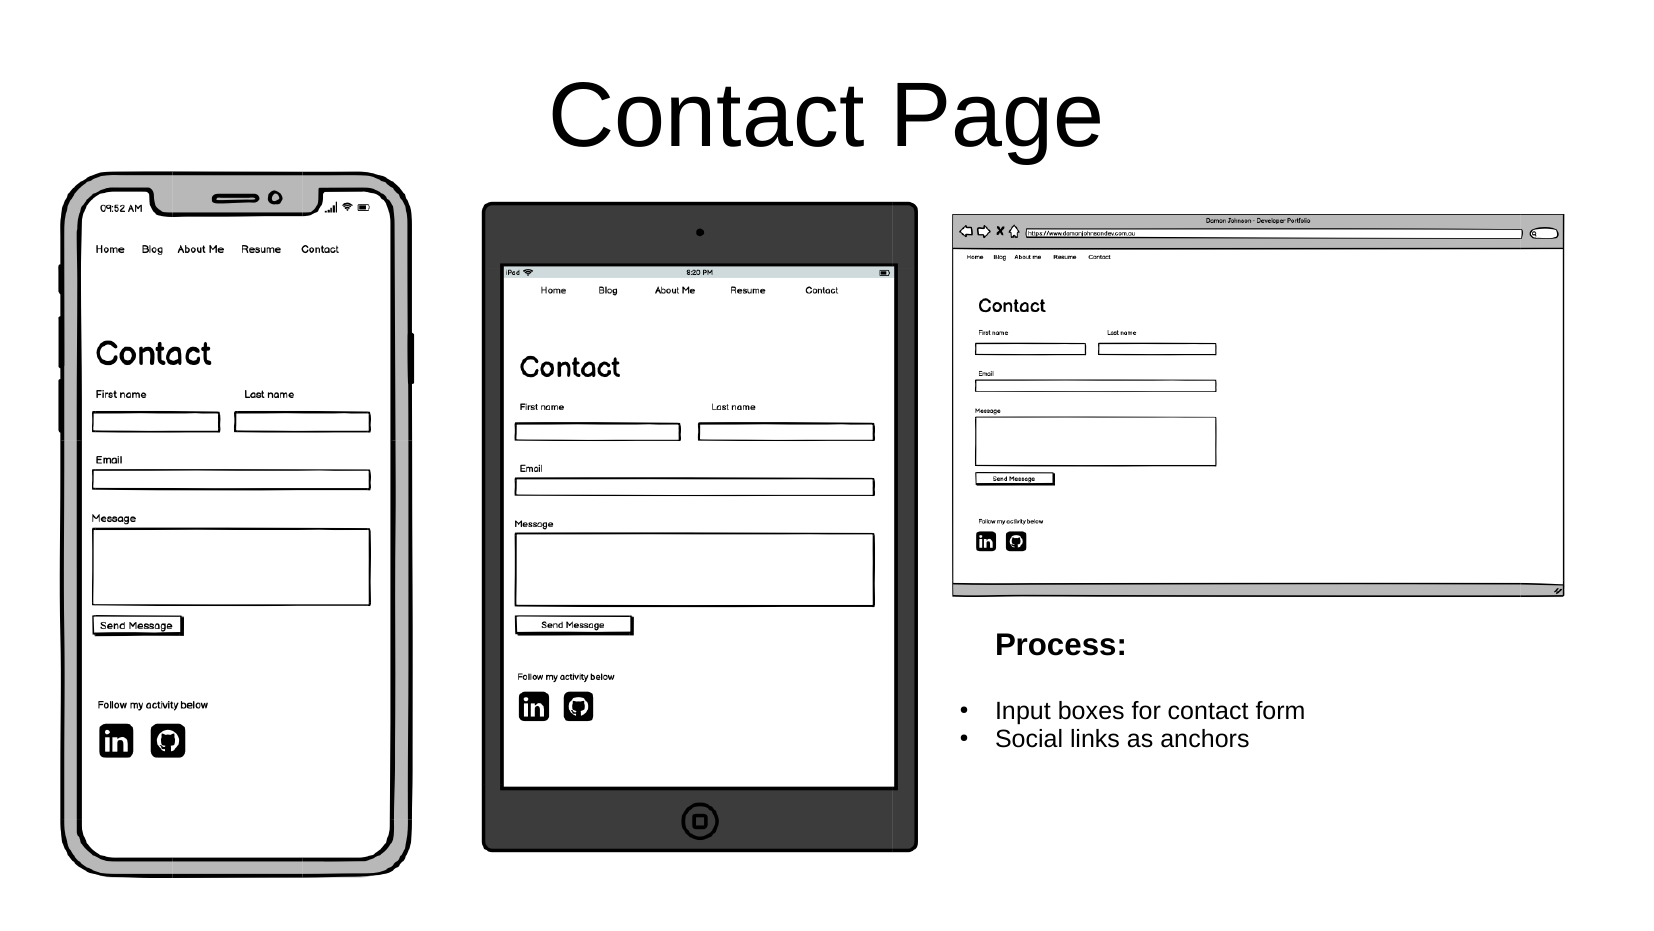

# Contact Page
Process:
Input boxes for contact form
Social links as anchors